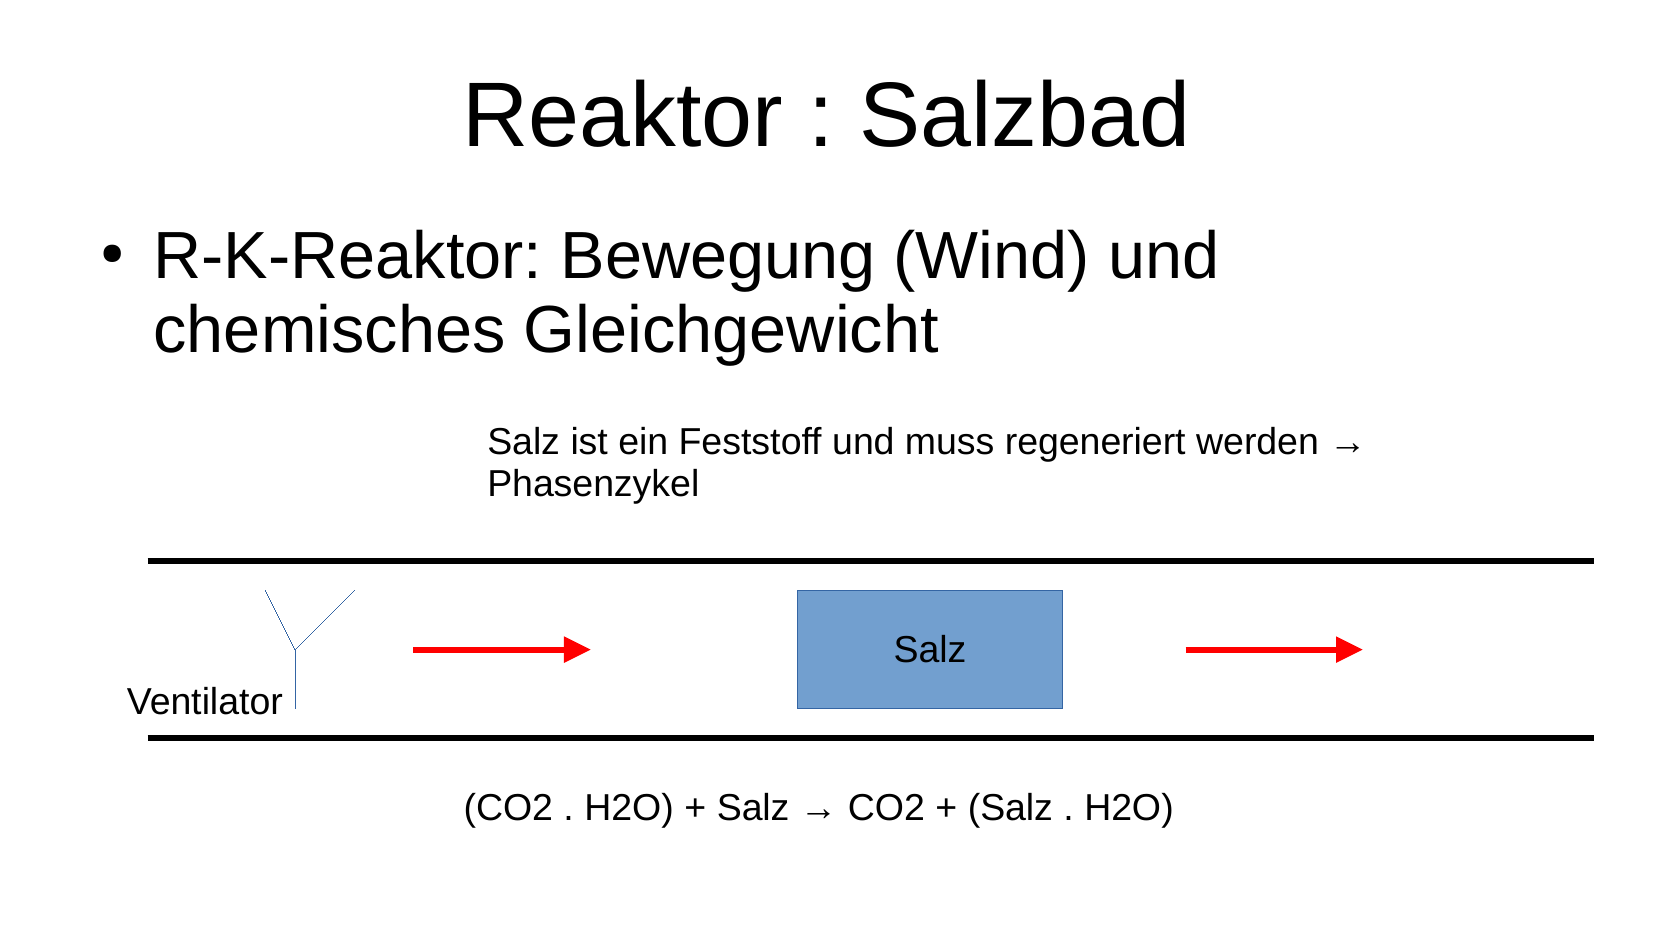

# Reaktor : Salzbad
R-K-Reaktor: Bewegung (Wind) und chemisches Gleichgewicht
Salz ist ein Feststoff und muss regeneriert werden → Phasenzykel
Salz
Ventilator
(CO2 . H2O) + Salz → CO2 + (Salz . H2O)